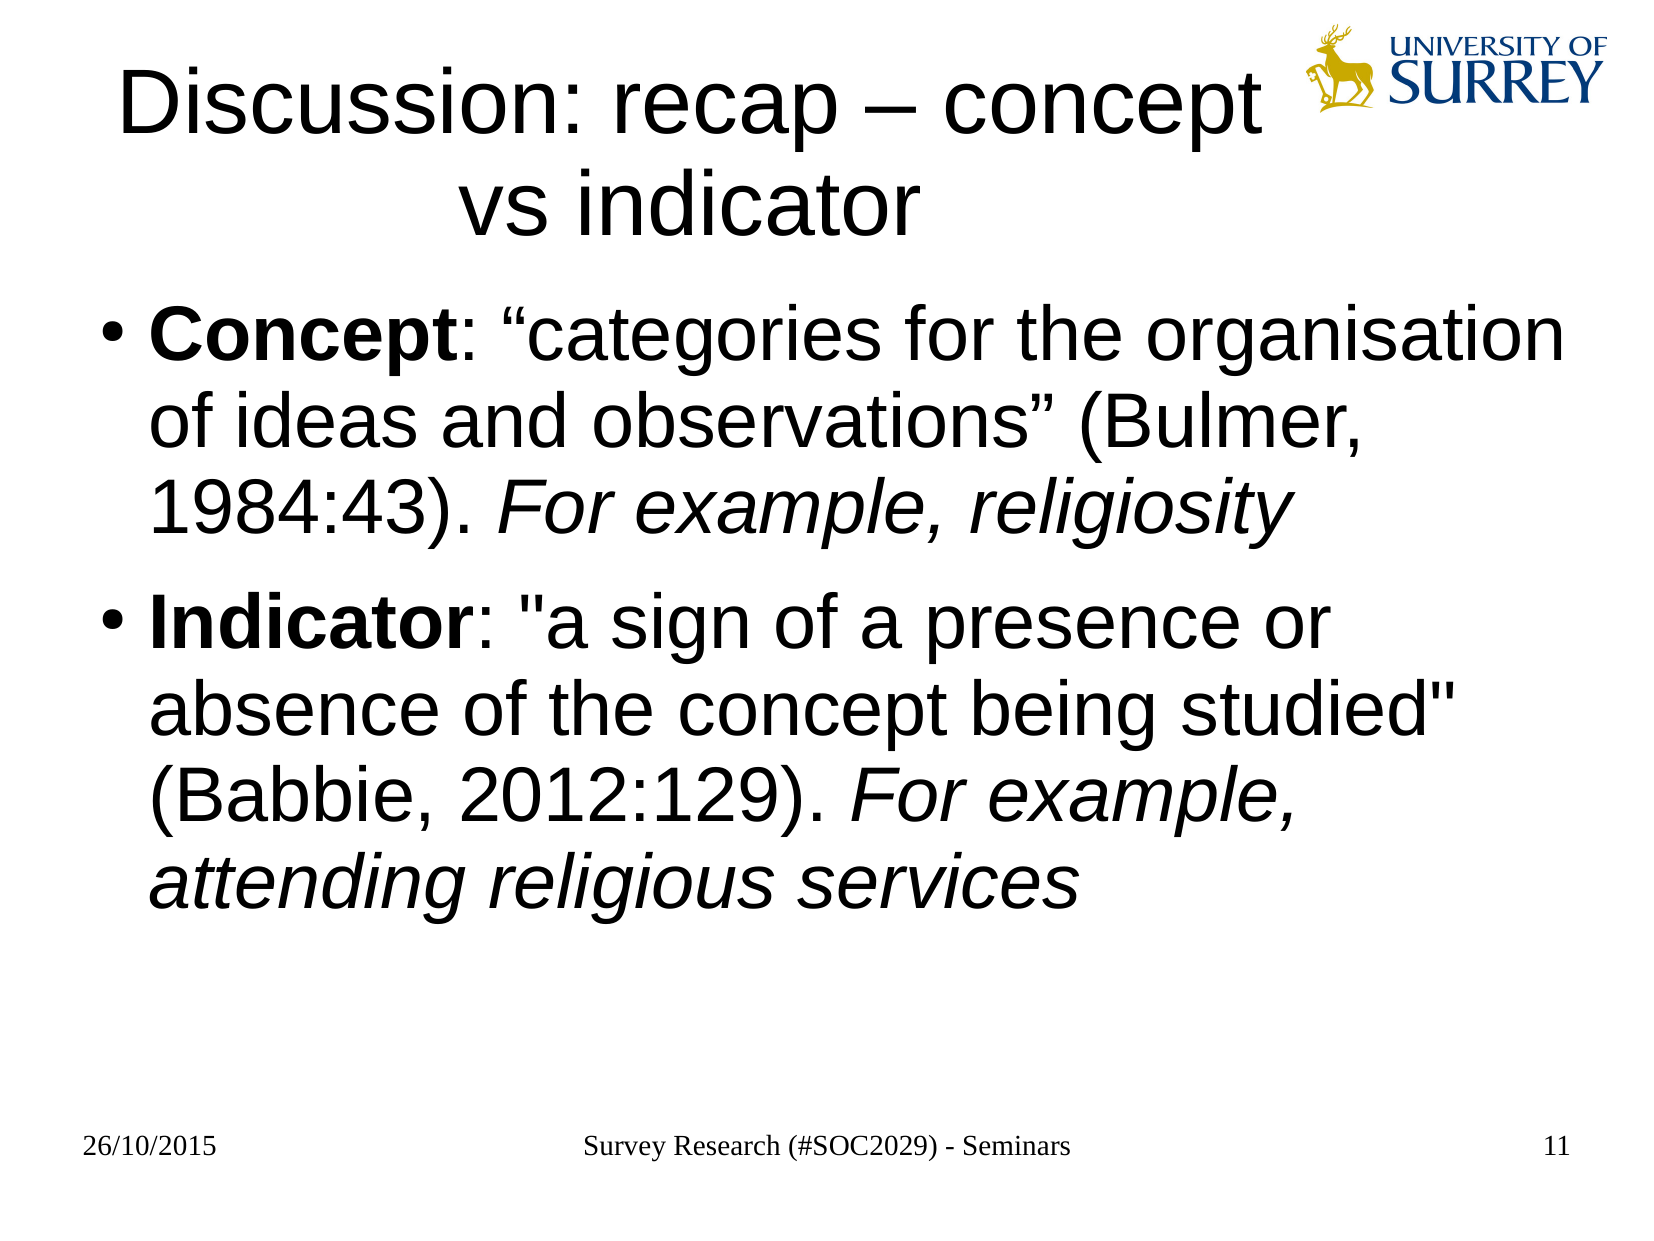

# Discussion: recap – concept vs indicator
Concept: “categories for the organisation of ideas and observations” (Bulmer, 1984:43). For example, religiosity
Indicator: "a sign of a presence or absence of the concept being studied" (Babbie, 2012:129). For example, attending religious services
05/10/2015
11